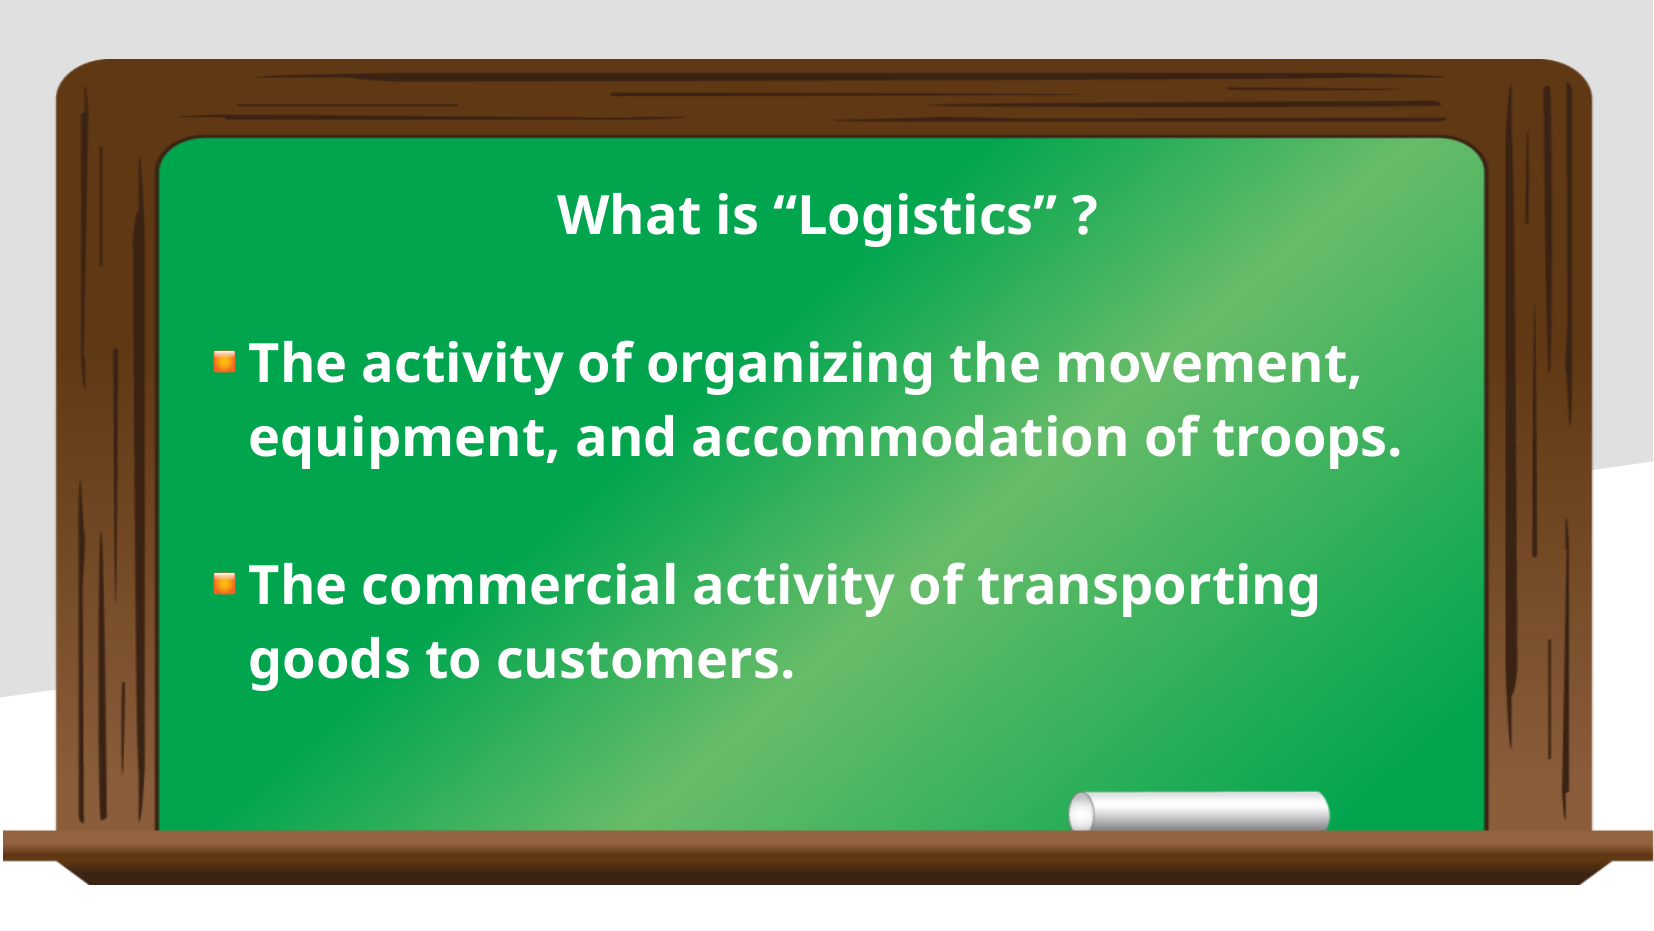

What is “Logistics” ?
The activity of organizing the movement,
equipment, and accommodation of troops.
The commercial activity of transporting
goods to customers.